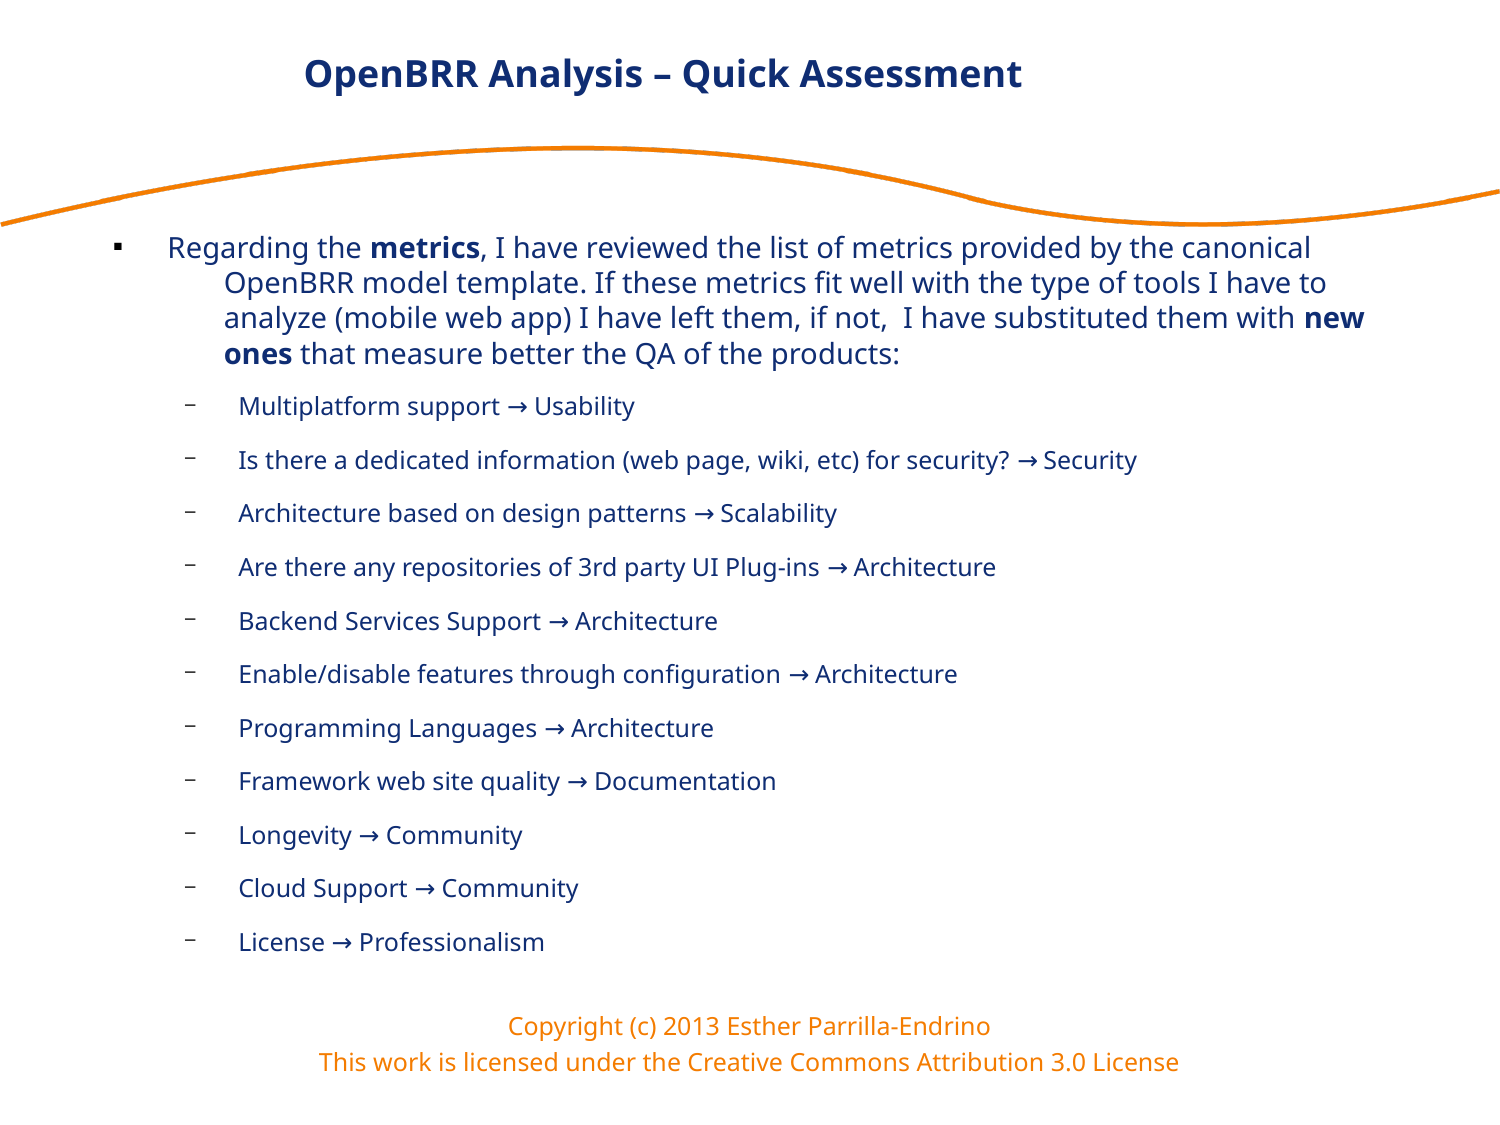

# OpenBRR Analysis – Quick Assessment
Regarding the metrics, I have reviewed the list of metrics provided by the canonical OpenBRR model template. If these metrics fit well with the type of tools I have to analyze (mobile web app) I have left them, if not, I have substituted them with new ones that measure better the QA of the products:
Multiplatform support → Usability
Is there a dedicated information (web page, wiki, etc) for security? → Security
Architecture based on design patterns → Scalability
Are there any repositories of 3rd party UI Plug-ins → Architecture
Backend Services Support → Architecture
Enable/disable features through configuration → Architecture
Programming Languages → Architecture
Framework web site quality → Documentation
Longevity → Community
Cloud Support → Community
License → Professionalism
Copyright (c) 2013 Esther Parrilla-Endrino
This work is licensed under the Creative Commons Attribution 3.0 License